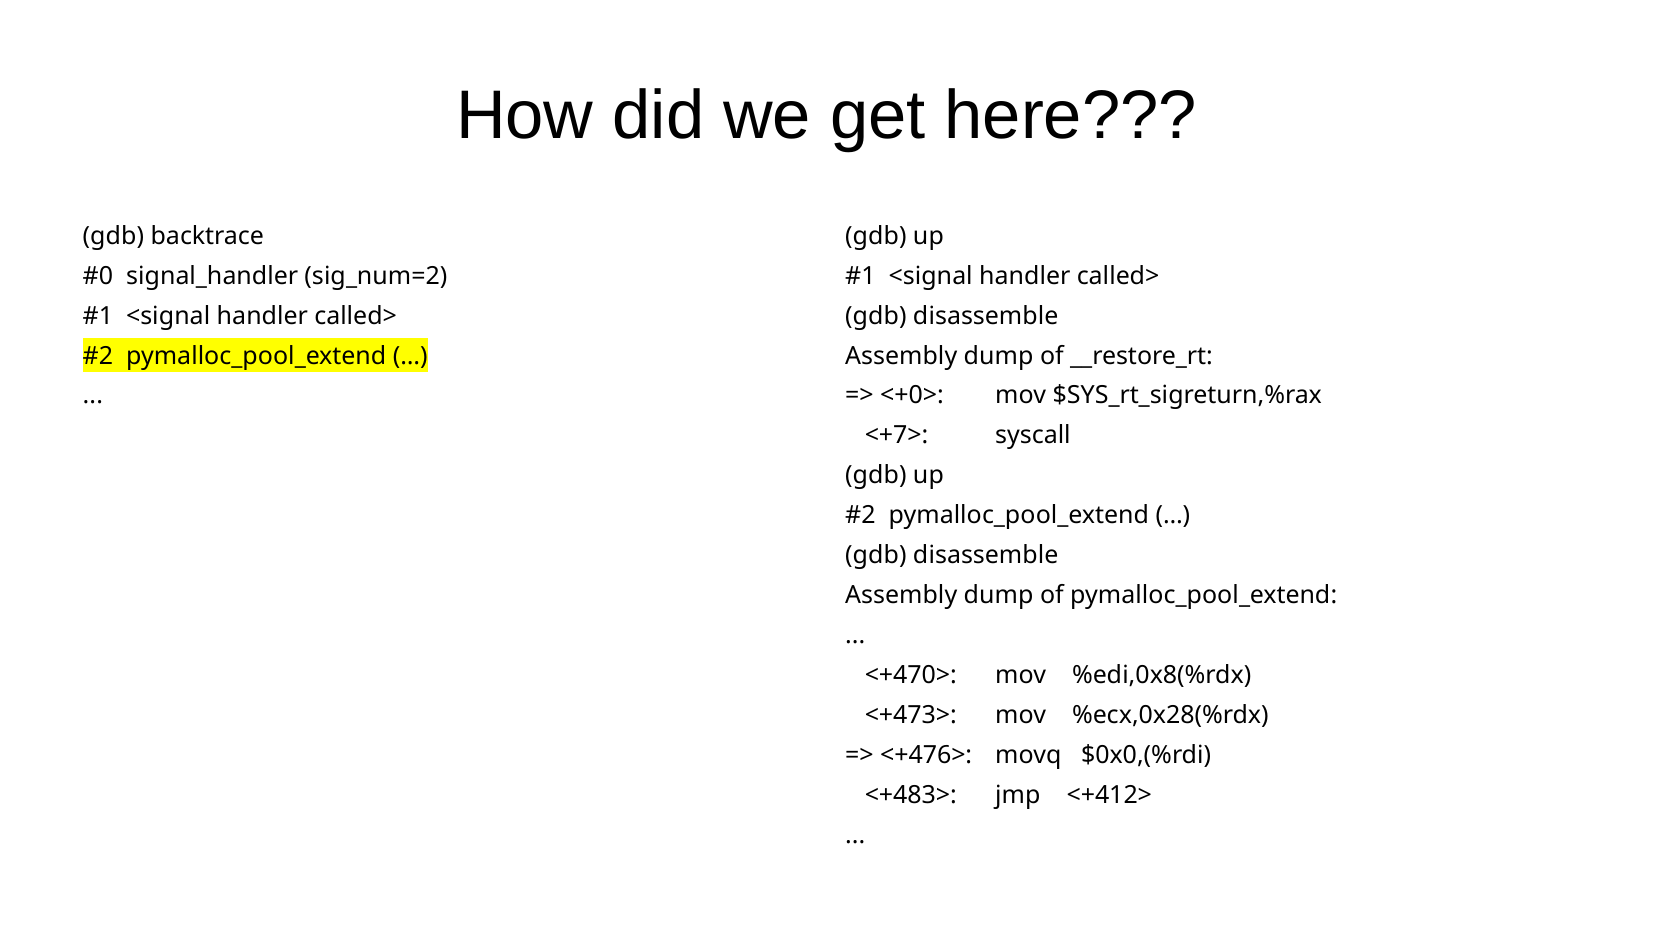

# How did we get here???
(gdb) backtrace
#0 signal_handler (sig_num=2)
#1 <signal handler called>
#2 pymalloc_pool_extend (…)
...
(gdb) up
#1 <signal handler called>
(gdb) disassemble
Assembly dump of __restore_rt:
=> <+0>:	mov $SYS_rt_sigreturn,%rax
 <+7>:	syscall
(gdb) up
#2 pymalloc_pool_extend (…)
(gdb) disassemble
Assembly dump of pymalloc_pool_extend:
...
 <+470>:	mov %edi,0x8(%rdx)
 <+473>:	mov %ecx,0x28(%rdx)
=> <+476>:	movq $0x0,(%rdi)
 <+483>:	jmp <+412>
...